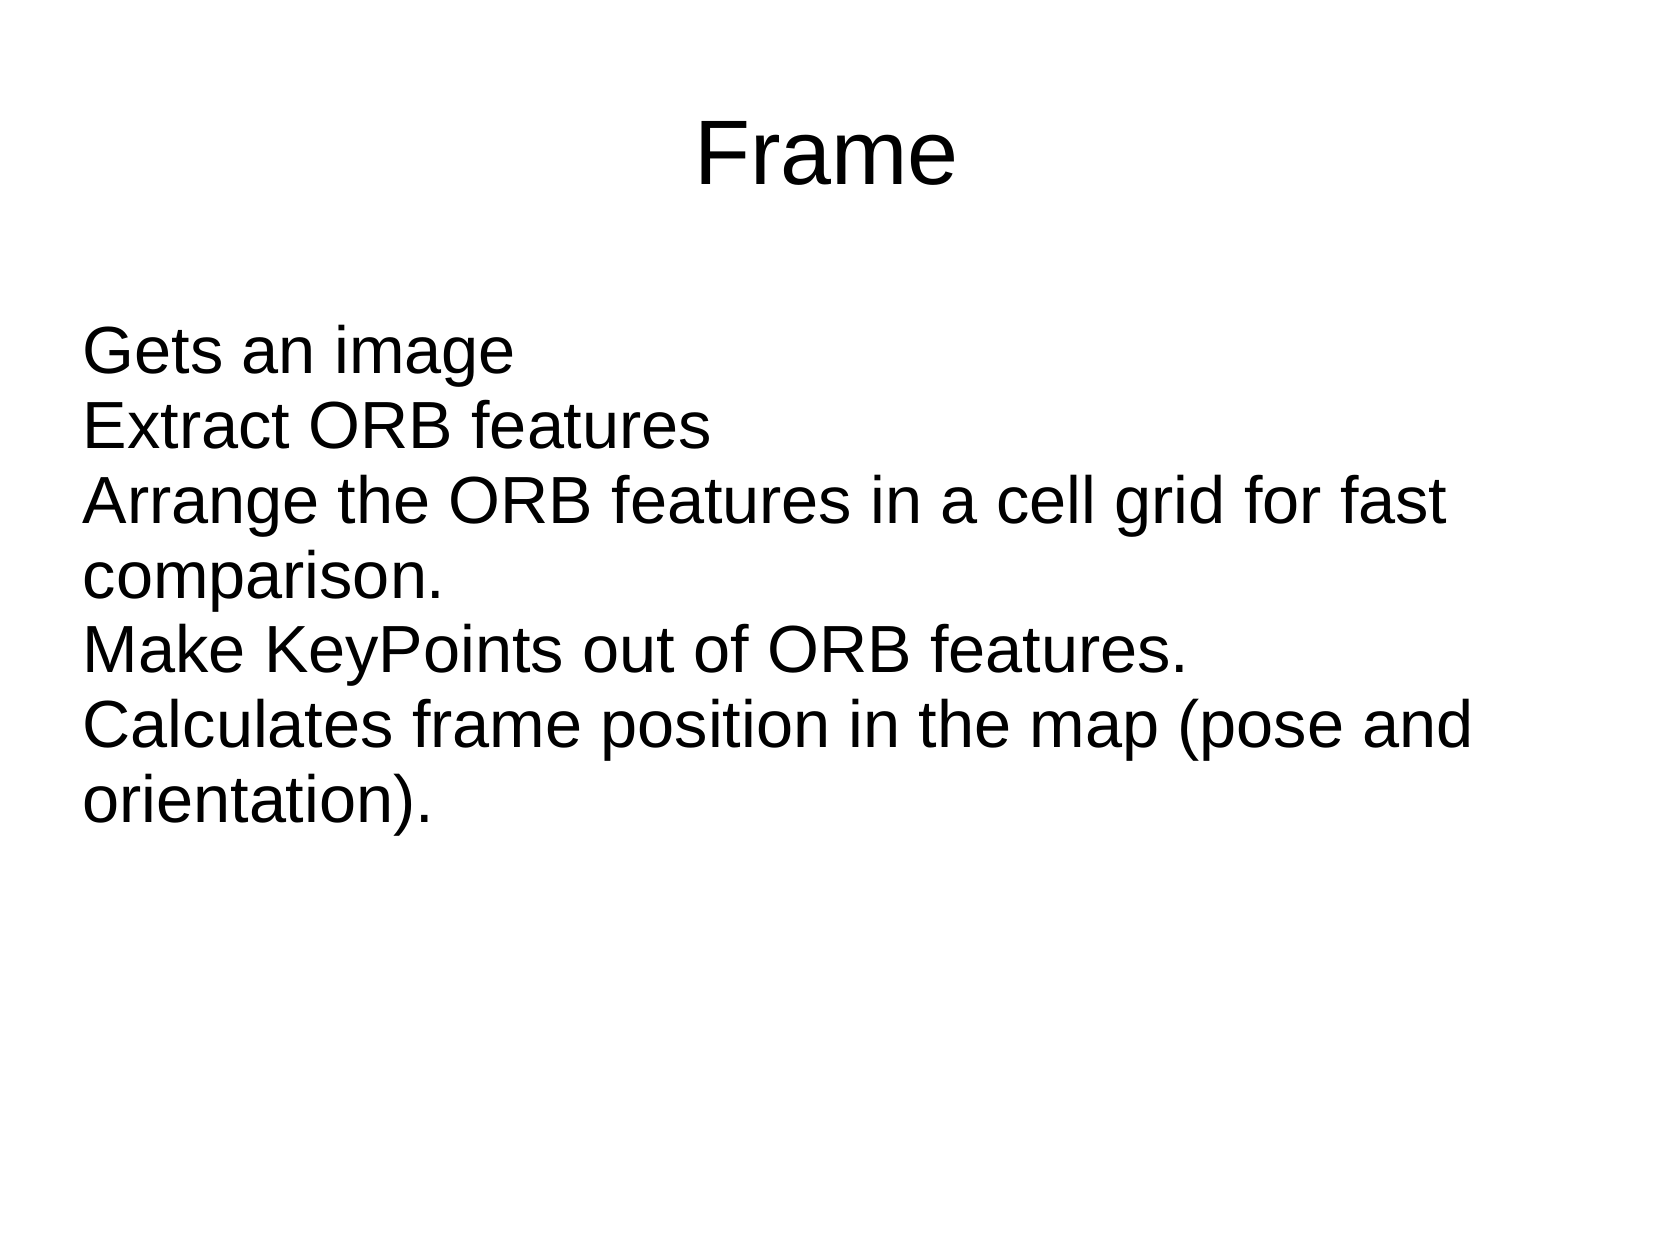

# Frame
Gets an image
Extract ORB features
Arrange the ORB features in a cell grid for fast comparison.
Make KeyPoints out of ORB features.
Calculates frame position in the map (pose and orientation).